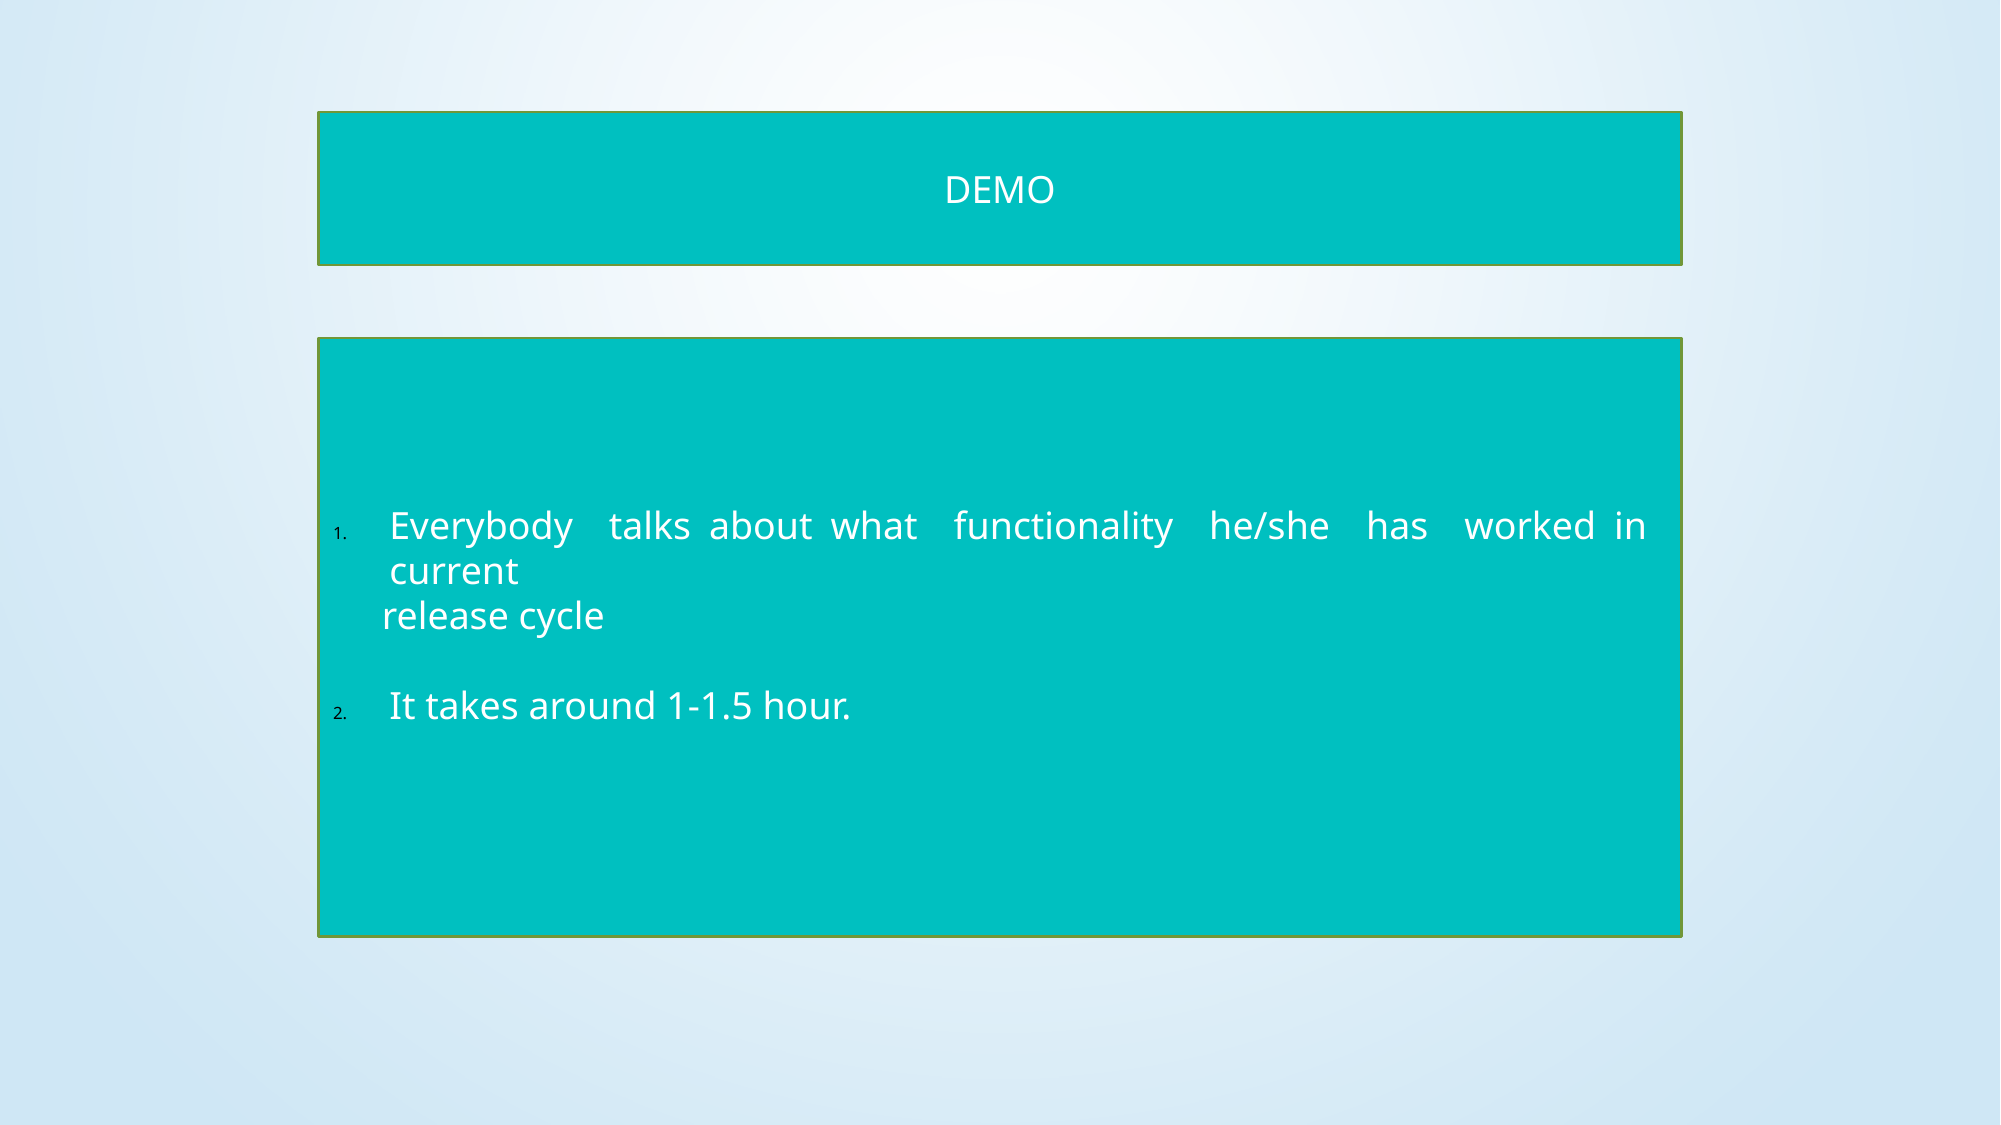

DEMO
Everybody talks about what functionality he/she has worked in current
 release cycle
It takes around 1-1.5 hour.